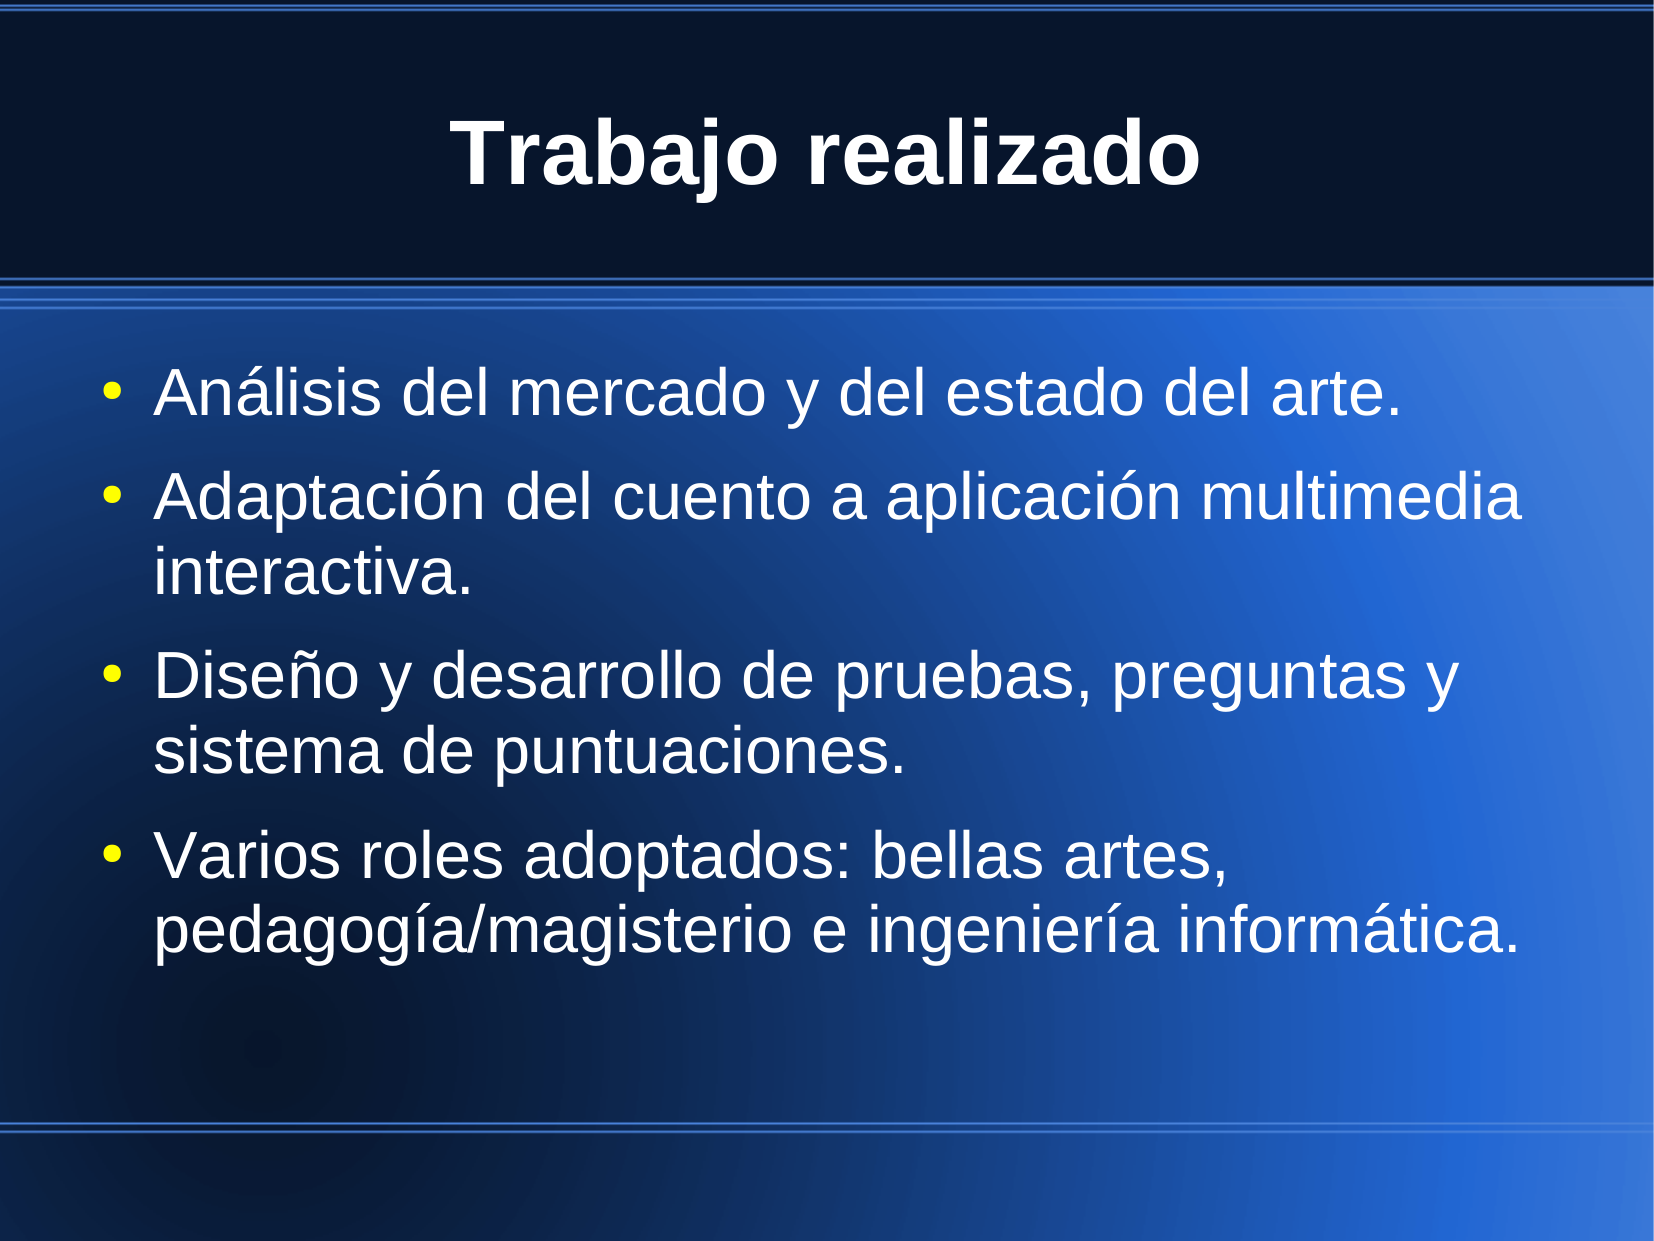

# Trabajo realizado
Análisis del mercado y del estado del arte.
Adaptación del cuento a aplicación multimedia interactiva.
Diseño y desarrollo de pruebas, preguntas y sistema de puntuaciones.
Varios roles adoptados: bellas artes, pedagogía/magisterio e ingeniería informática.